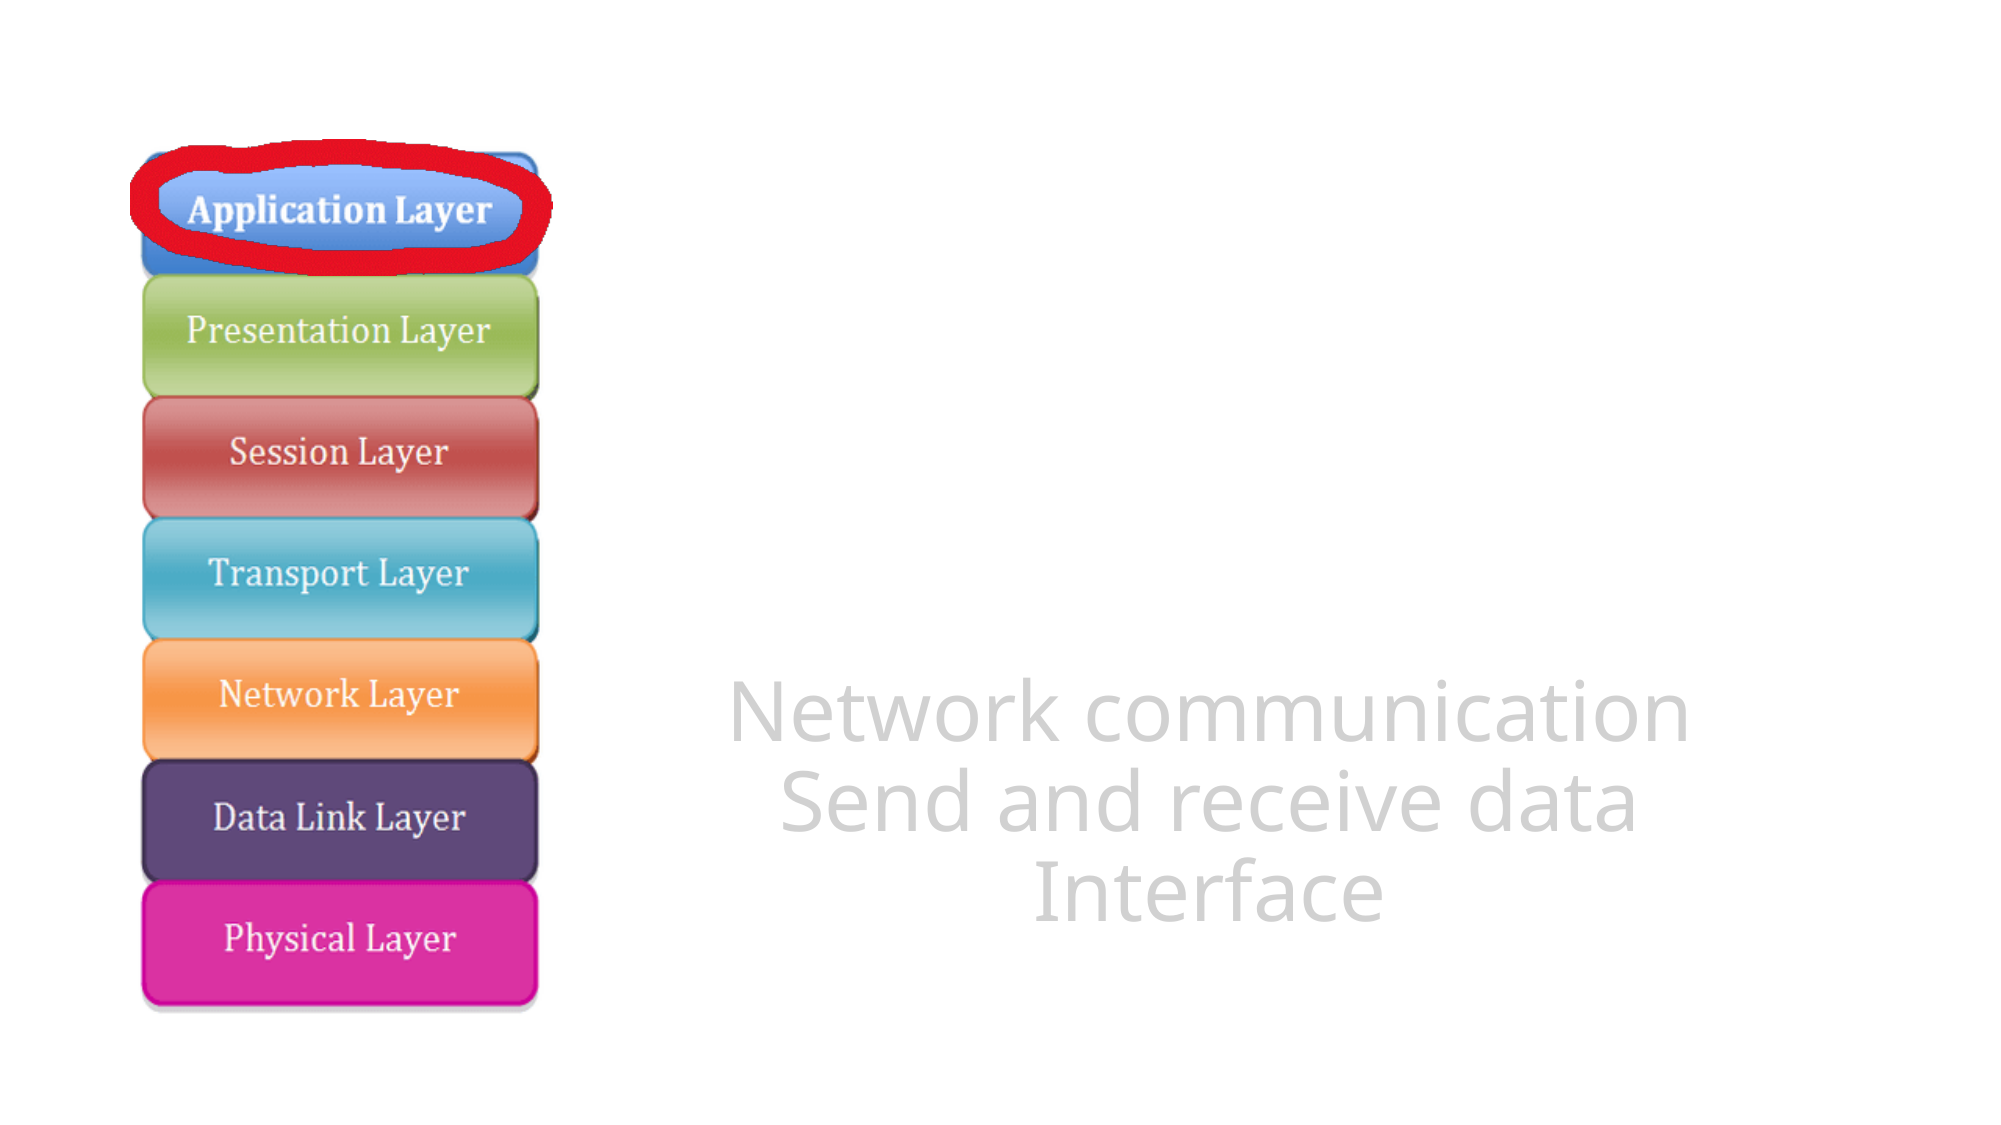

# Application Layer
Network communication
Send and receive data
Interface